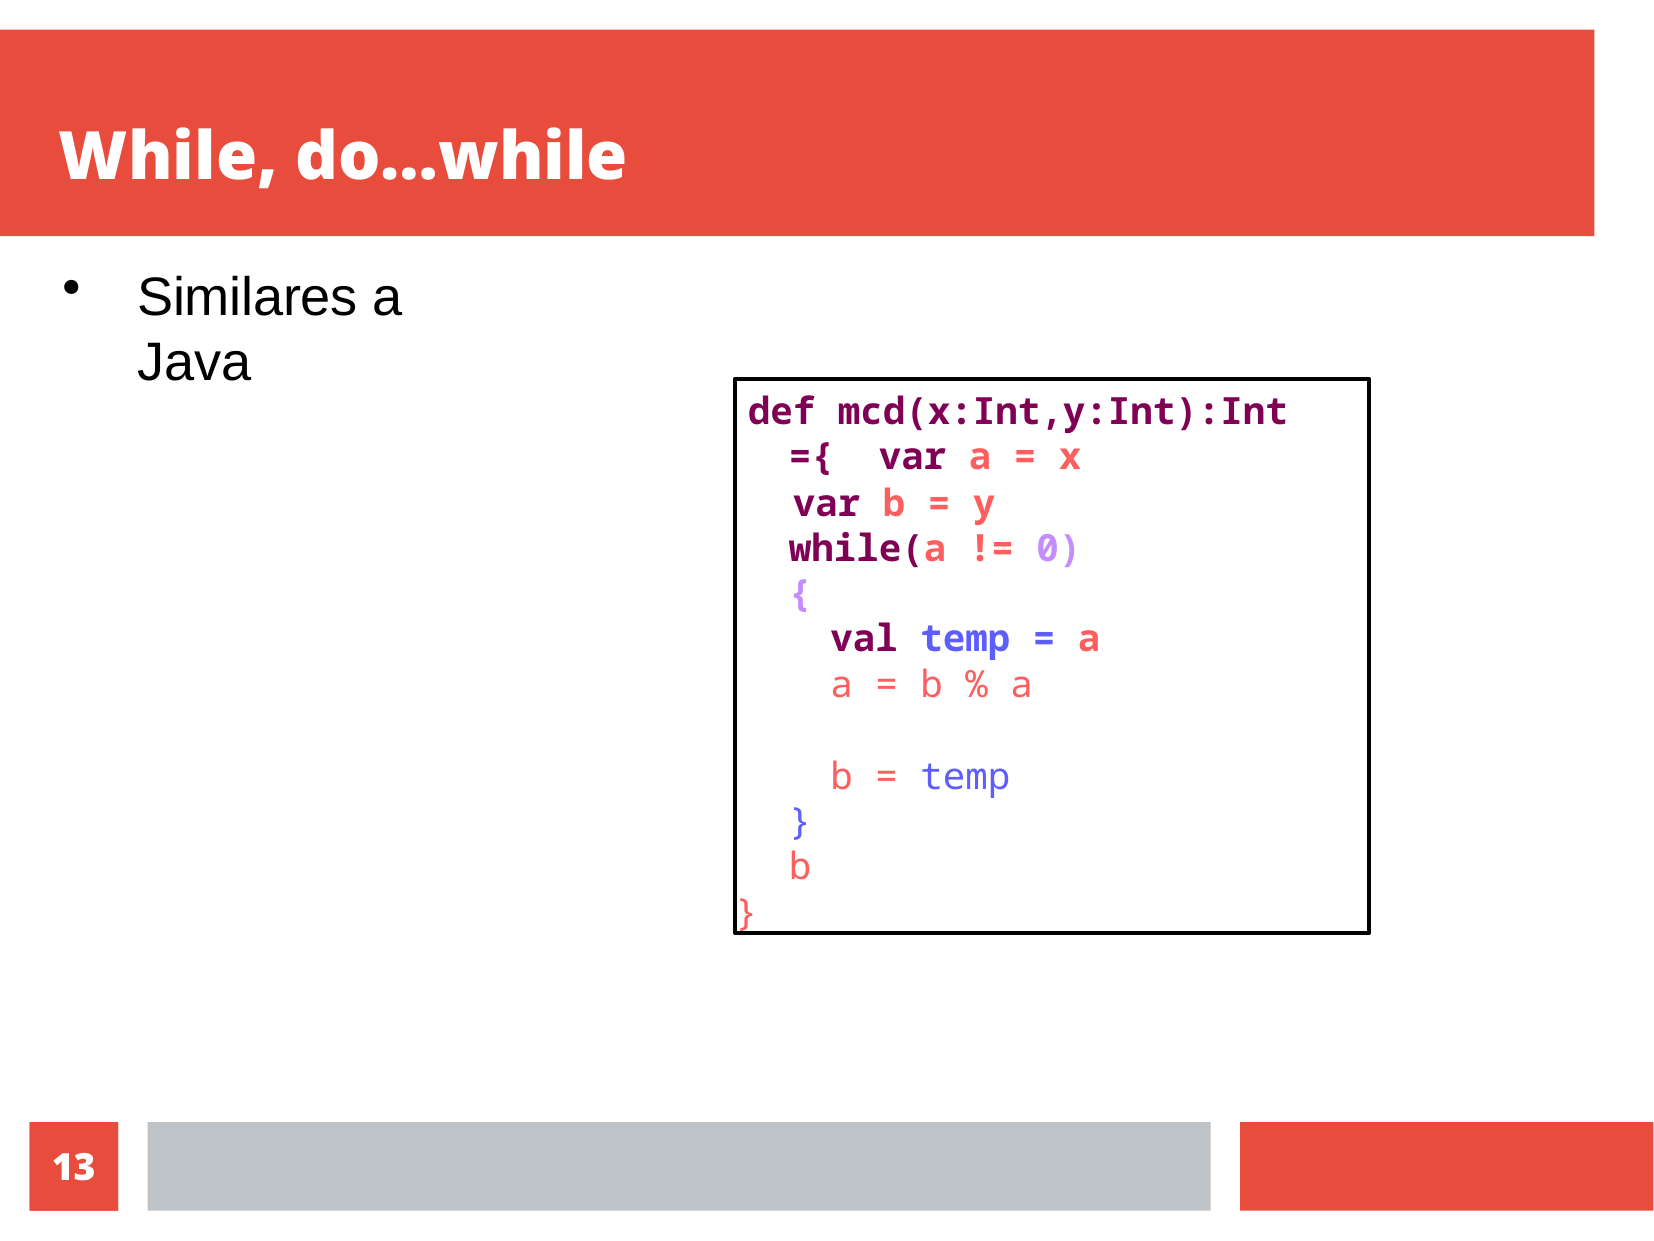

# While, do…while
Similares a Java
def mcd(x:Int,y:Int):Int ={ var a = x
 var b = y while(a != 0) {
	val temp = a
	a = b % a
	b = temp
	}
	b
}
13